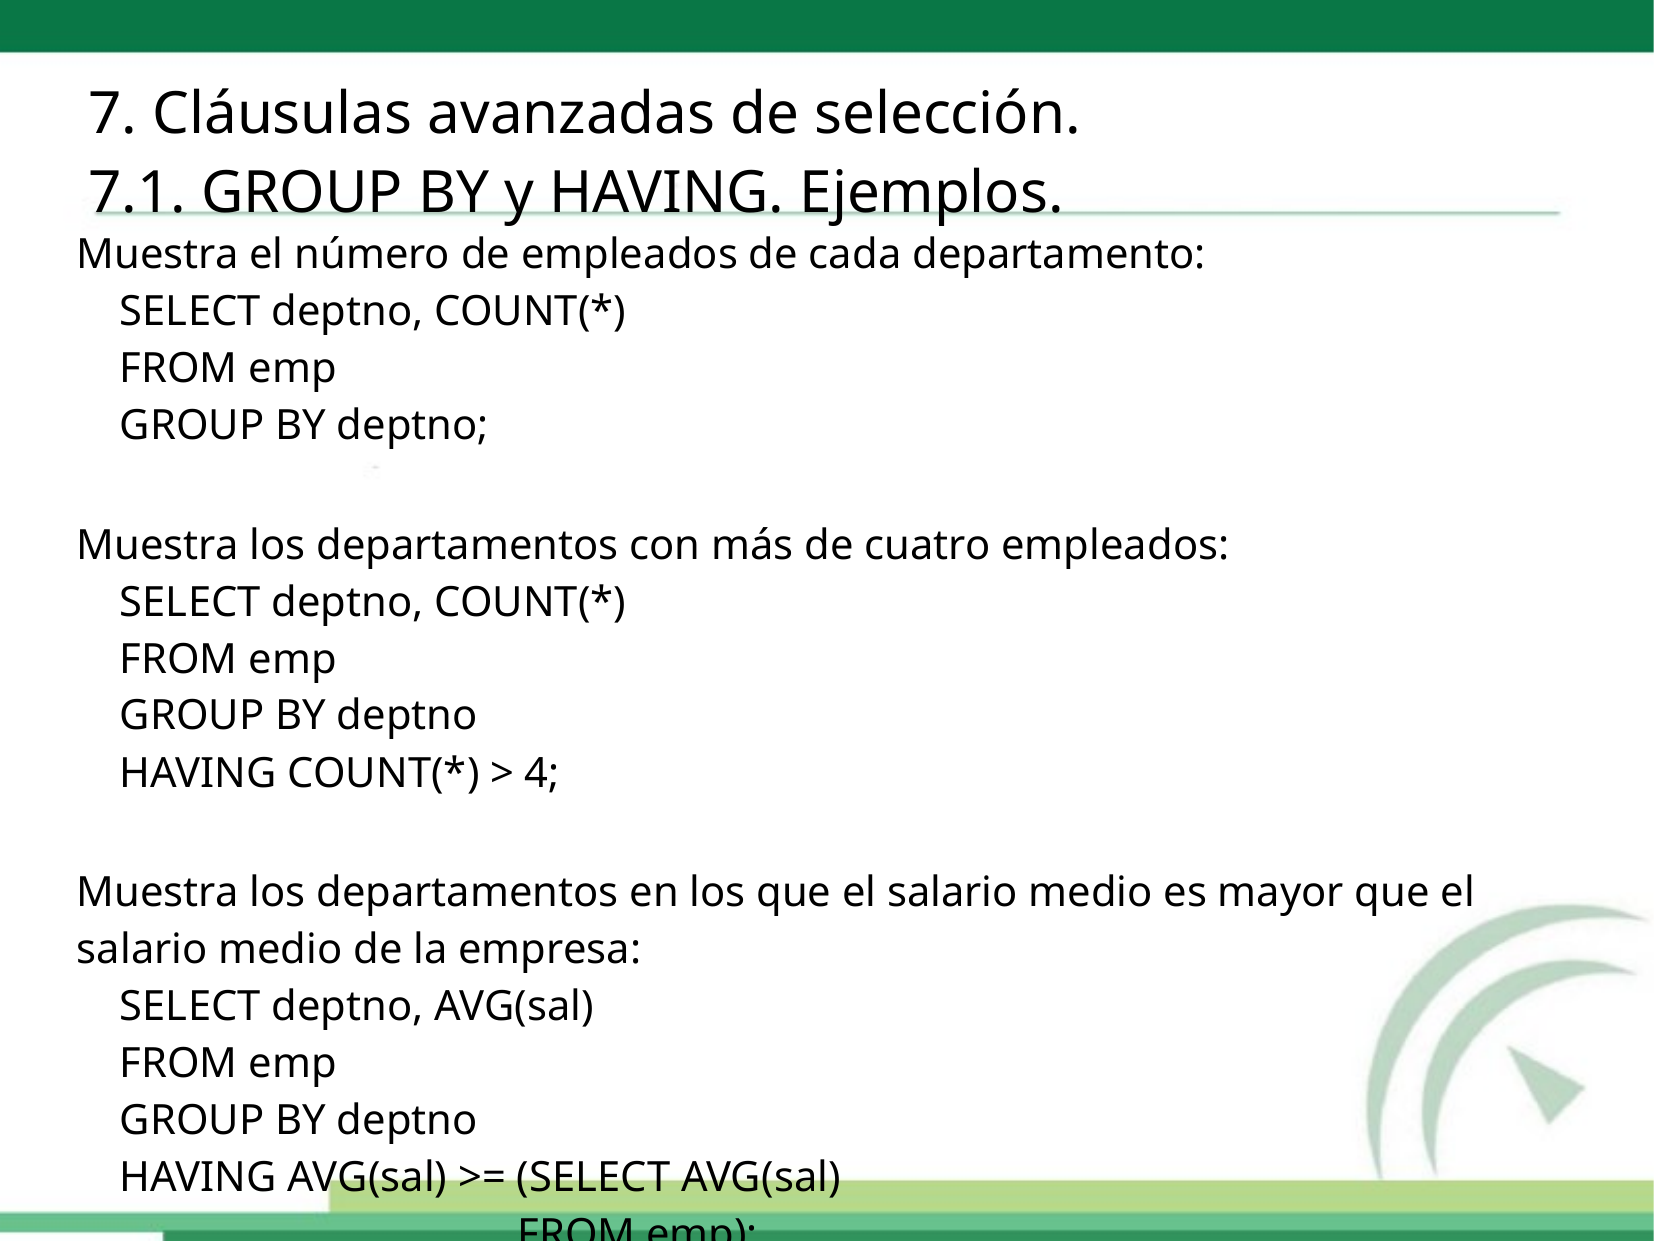

# 7. Cláusulas avanzadas de selección. 7.1. GROUP BY y HAVING. Ejemplos.
Muestra el número de empleados de cada departamento:
 SELECT deptno, COUNT(*)
 FROM emp
 GROUP BY deptno;
Muestra los departamentos con más de cuatro empleados:
 SELECT deptno, COUNT(*)
 FROM emp
 GROUP BY deptno
 HAVING COUNT(*) > 4;
Muestra los departamentos en los que el salario medio es mayor que el salario medio de la empresa:
 SELECT deptno, AVG(sal)
 FROM emp
 GROUP BY deptno
 HAVING AVG(sal) >= (SELECT AVG(sal)
 FROM emp);